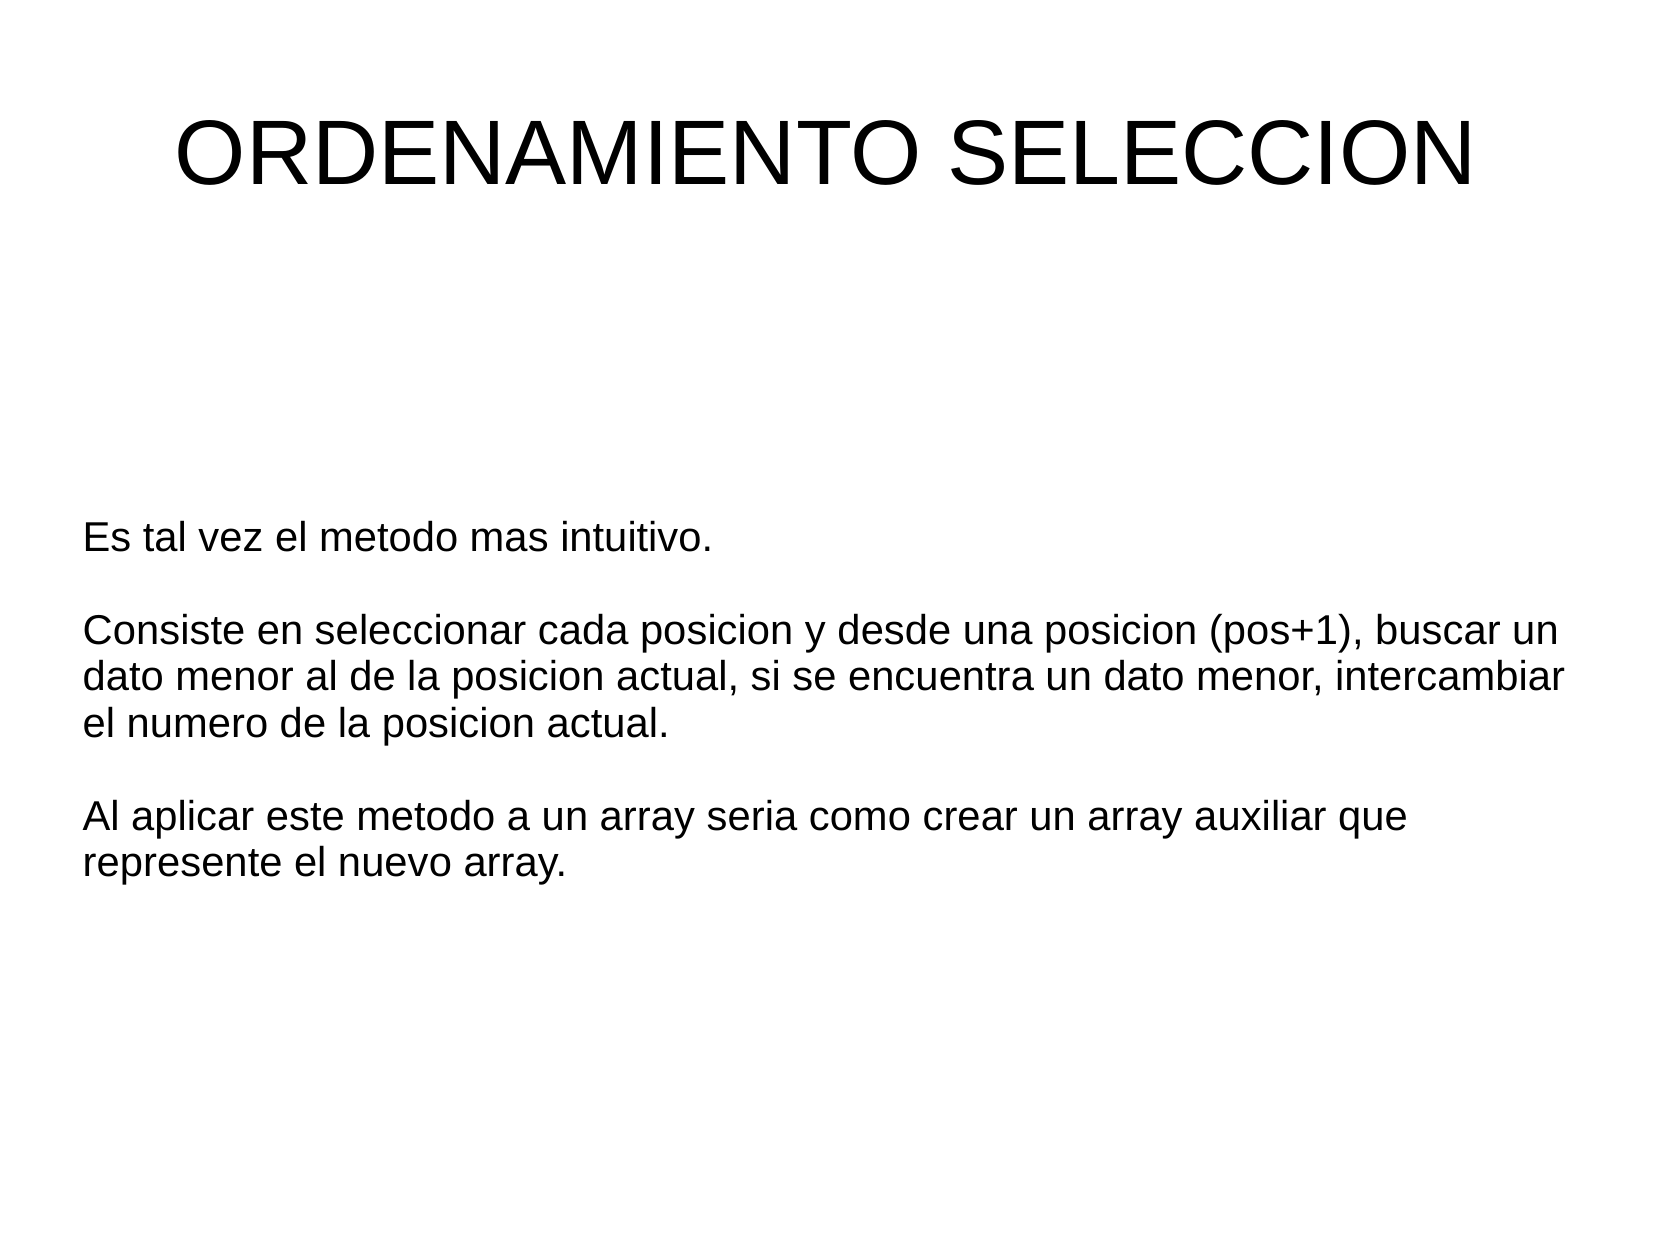

# ORDENAMIENTO SELECCION
Es tal vez el metodo mas intuitivo.
Consiste en seleccionar cada posicion y desde una posicion (pos+1), buscar un dato menor al de la posicion actual, si se encuentra un dato menor, intercambiar el numero de la posicion actual.
Al aplicar este metodo a un array seria como crear un array auxiliar que represente el nuevo array.